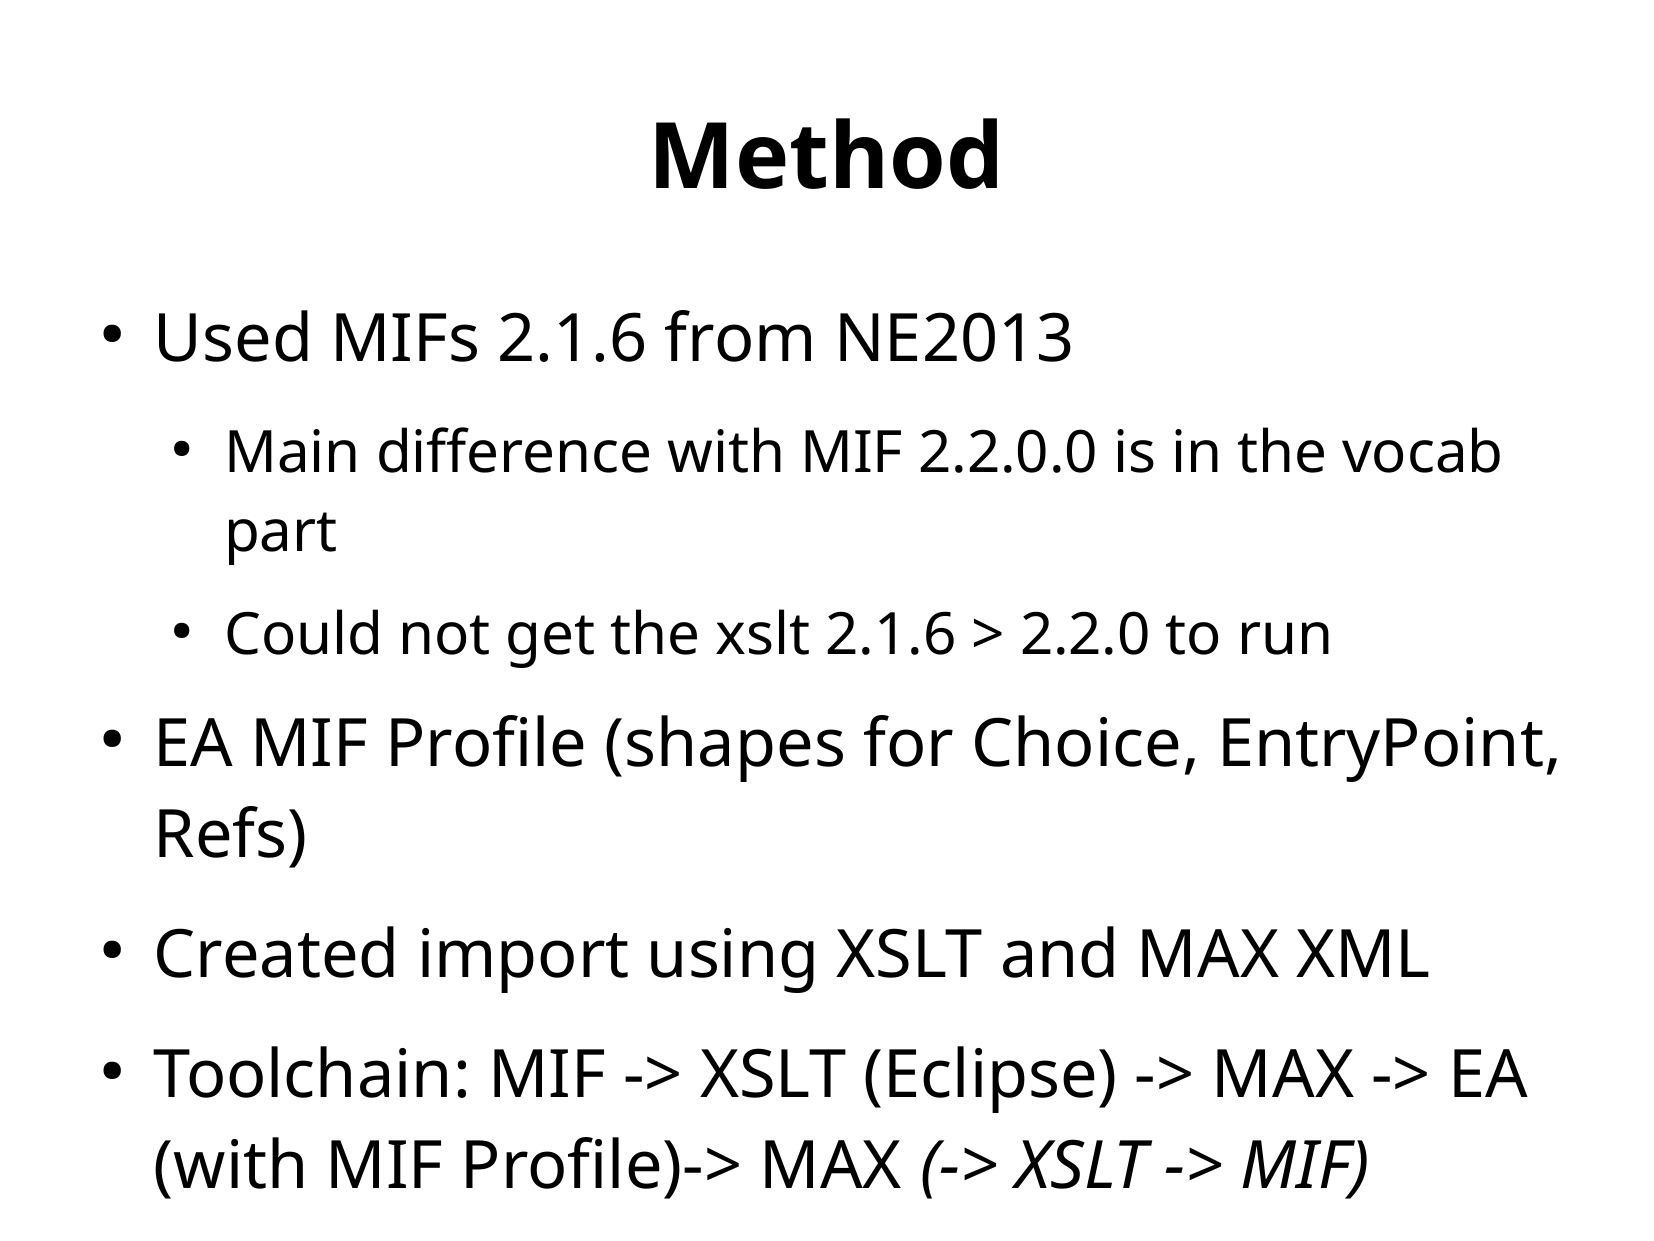

# Method
Used MIFs 2.1.6 from NE2013
Main difference with MIF 2.2.0.0 is in the vocab part
Could not get the xslt 2.1.6 > 2.2.0 to run
EA MIF Profile (shapes for Choice, EntryPoint, Refs)
Created import using XSLT and MAX XML
Toolchain: MIF -> XSLT (Eclipse) -> MAX -> EA (with MIF Profile)-> MAX (-> XSLT -> MIF)